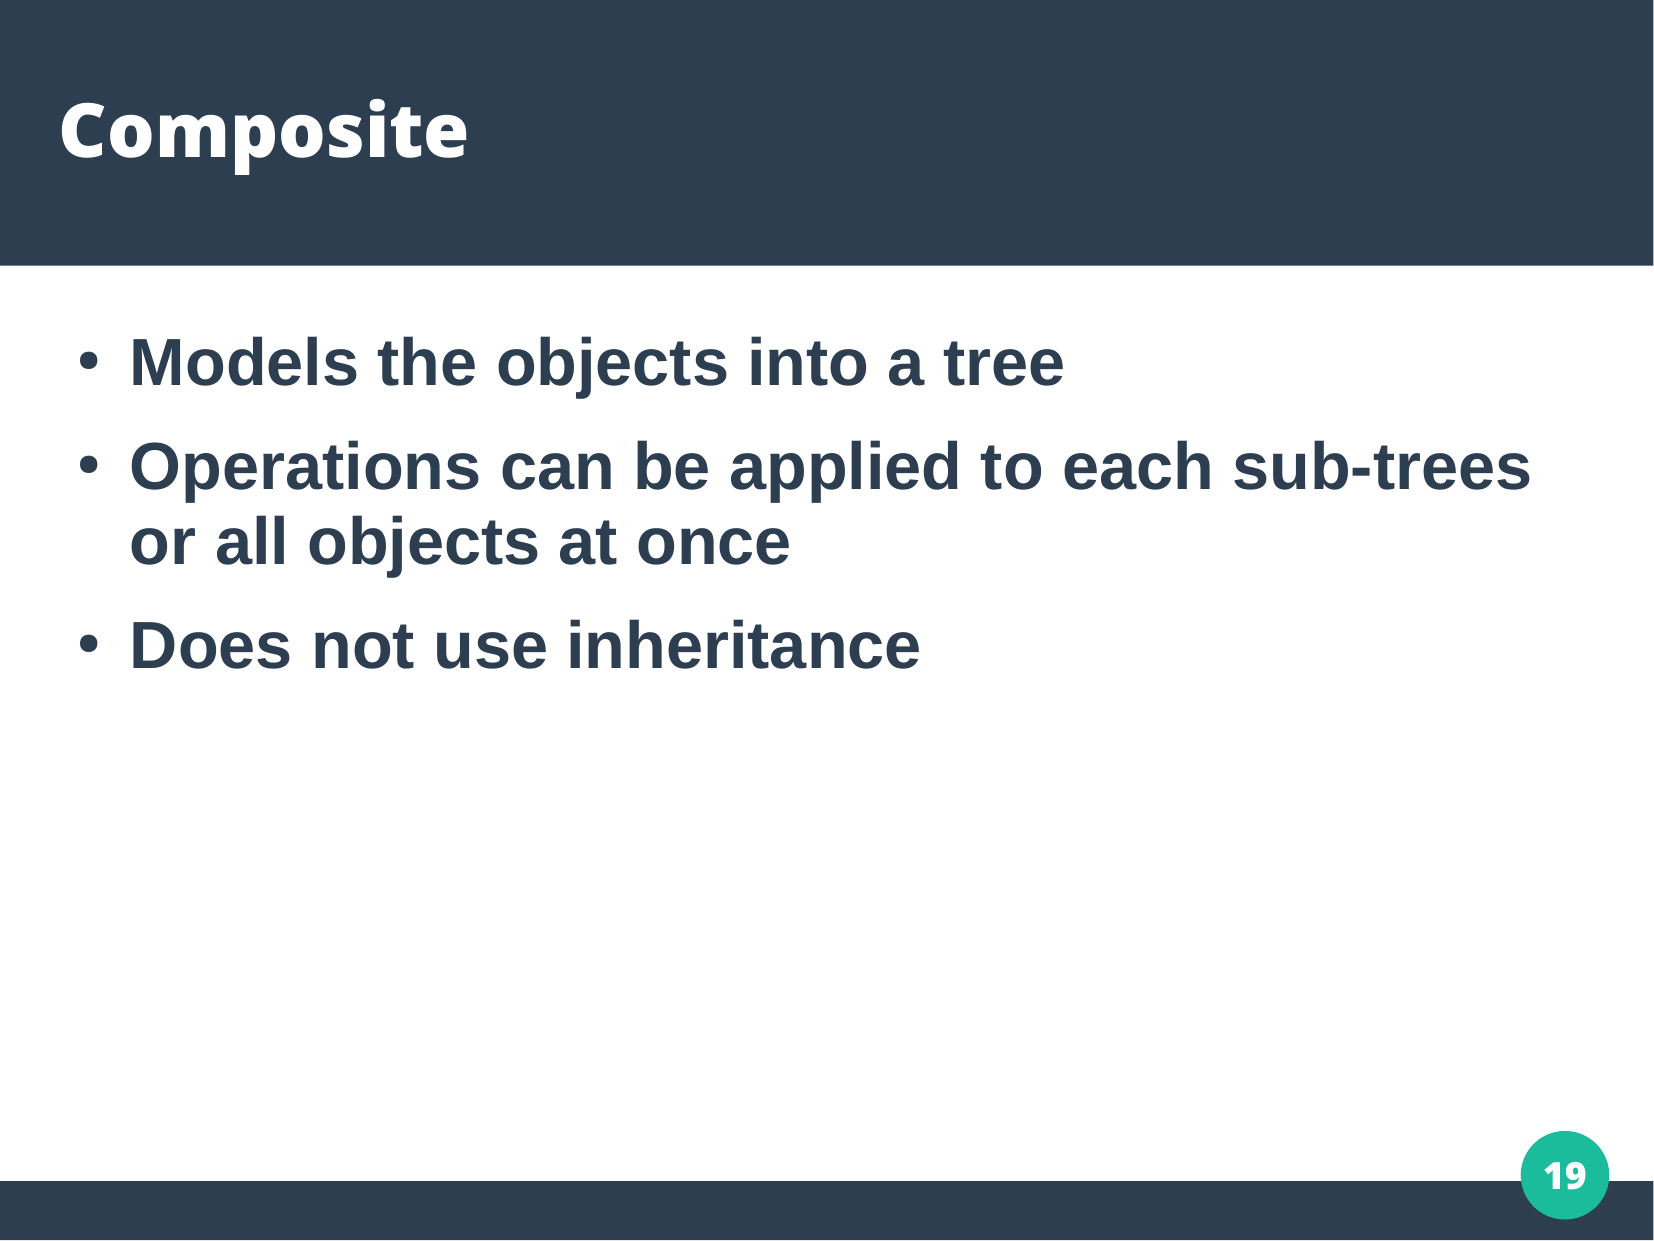

# Composite
Models the objects into a tree
Operations can be applied to each sub-trees or all objects at once
Does not use inheritance
19